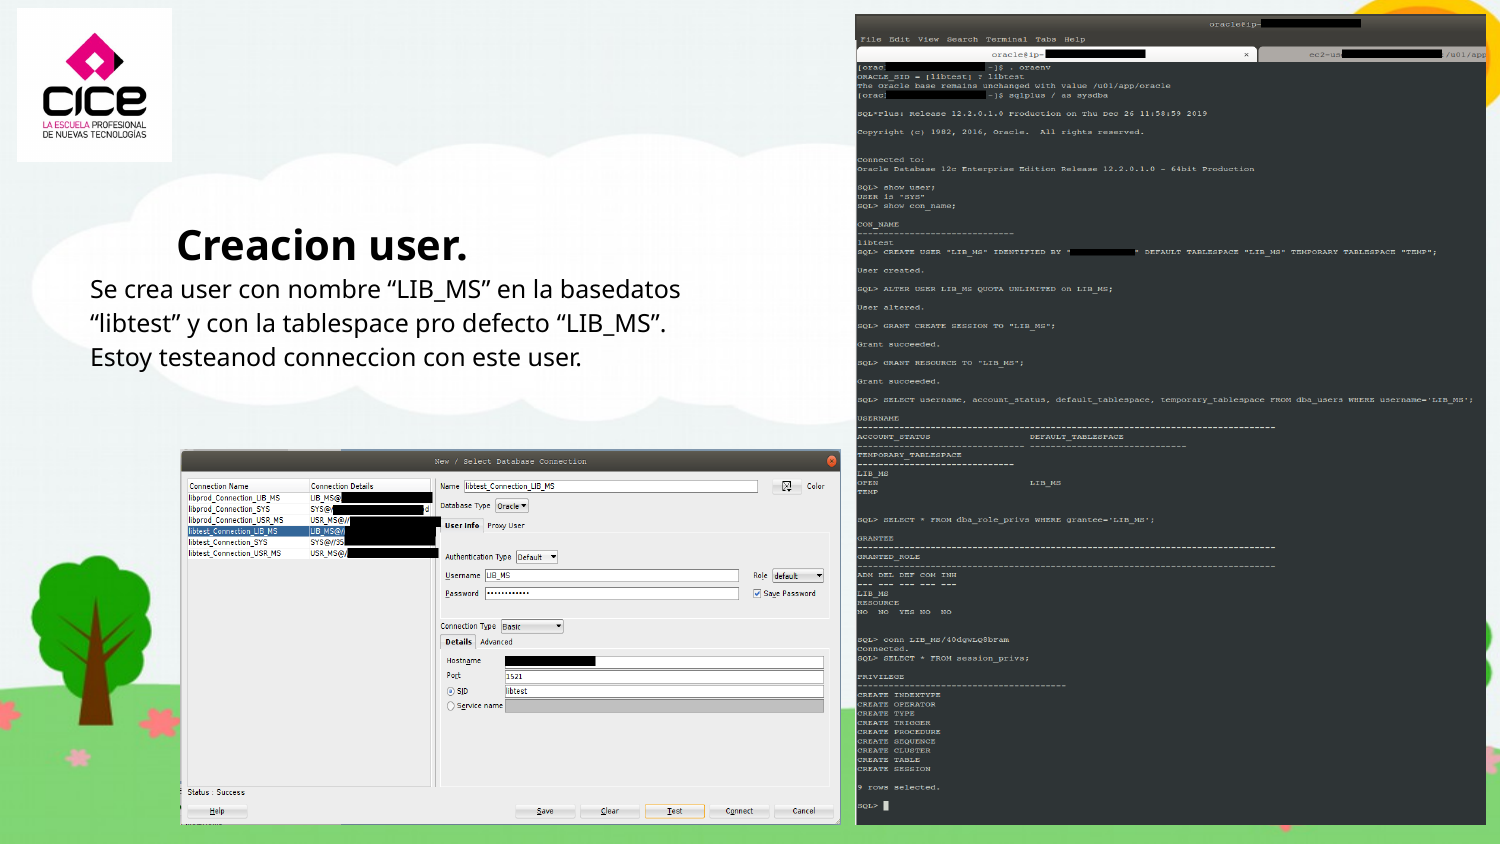

# Creacion user. Se crea user con nombre “LIB_MS” en la basedatos “libtest” y con la tablespace pro defecto “LIB_MS”. Estoy testeanod conneccion con este user.